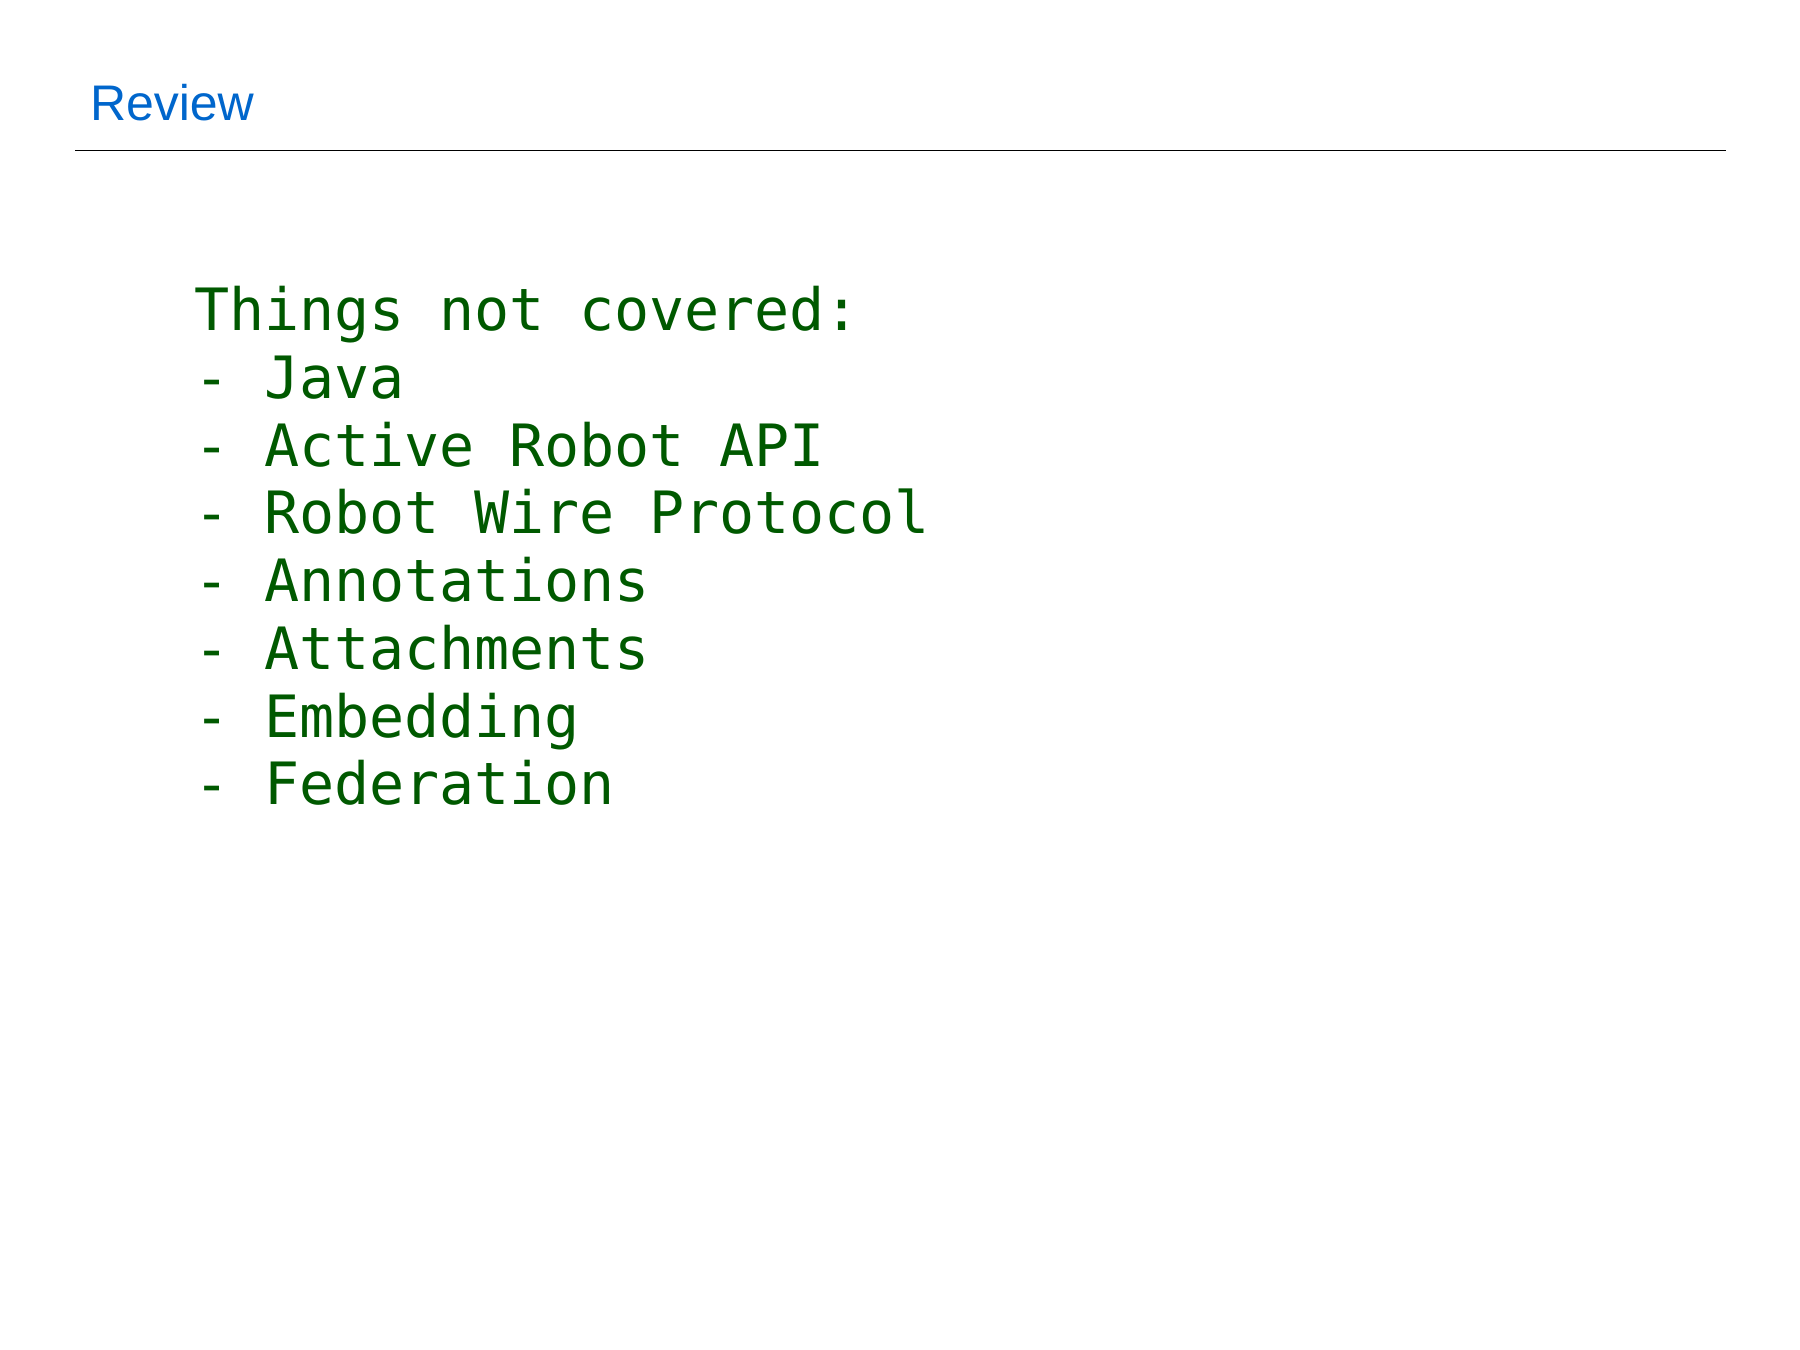

# Review
Things not covered:
- Java
- Active Robot API
- Robot Wire Protocol
- Annotations
- Attachments
- Embedding
- Federation